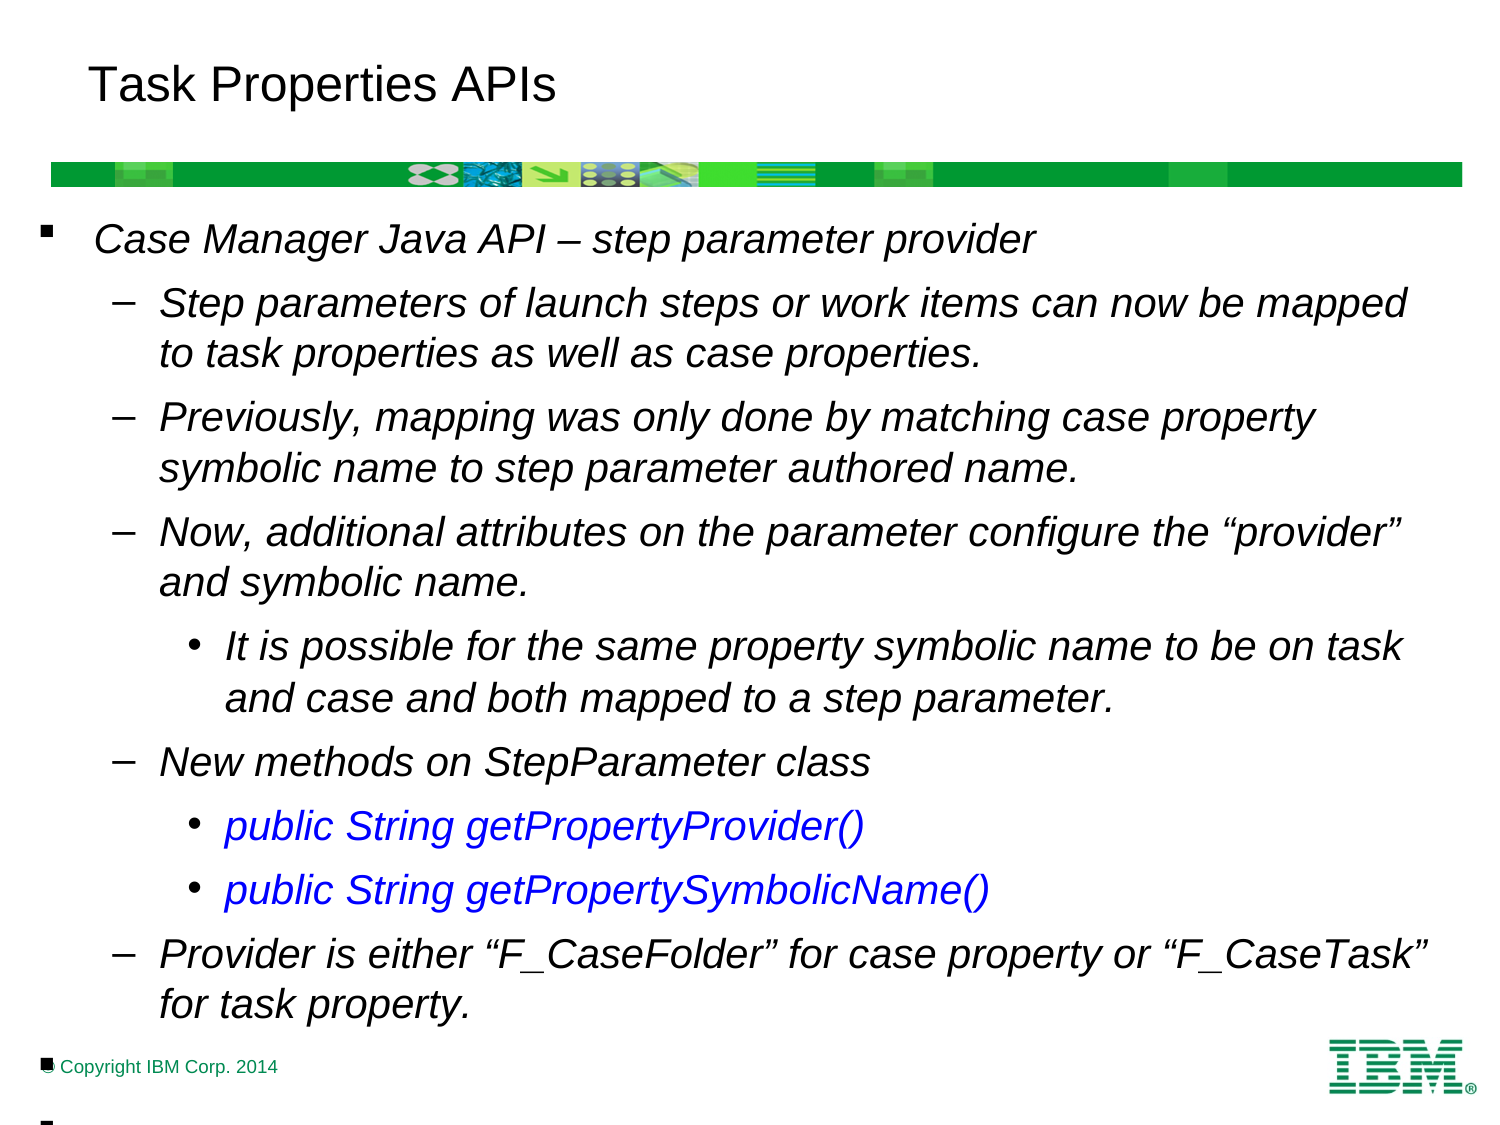

# Task Properties APIs
Case Manager Java API – step parameter provider
Step parameters of launch steps or work items can now be mapped to task properties as well as case properties.
Previously, mapping was only done by matching case property symbolic name to step parameter authored name.
Now, additional attributes on the parameter configure the “provider” and symbolic name.
It is possible for the same property symbolic name to be on task and case and both mapped to a step parameter.
New methods on StepParameter class
public String getPropertyProvider()
public String getPropertySymbolicName()
Provider is either “F_CaseFolder” for case property or “F_CaseTask” for task property.